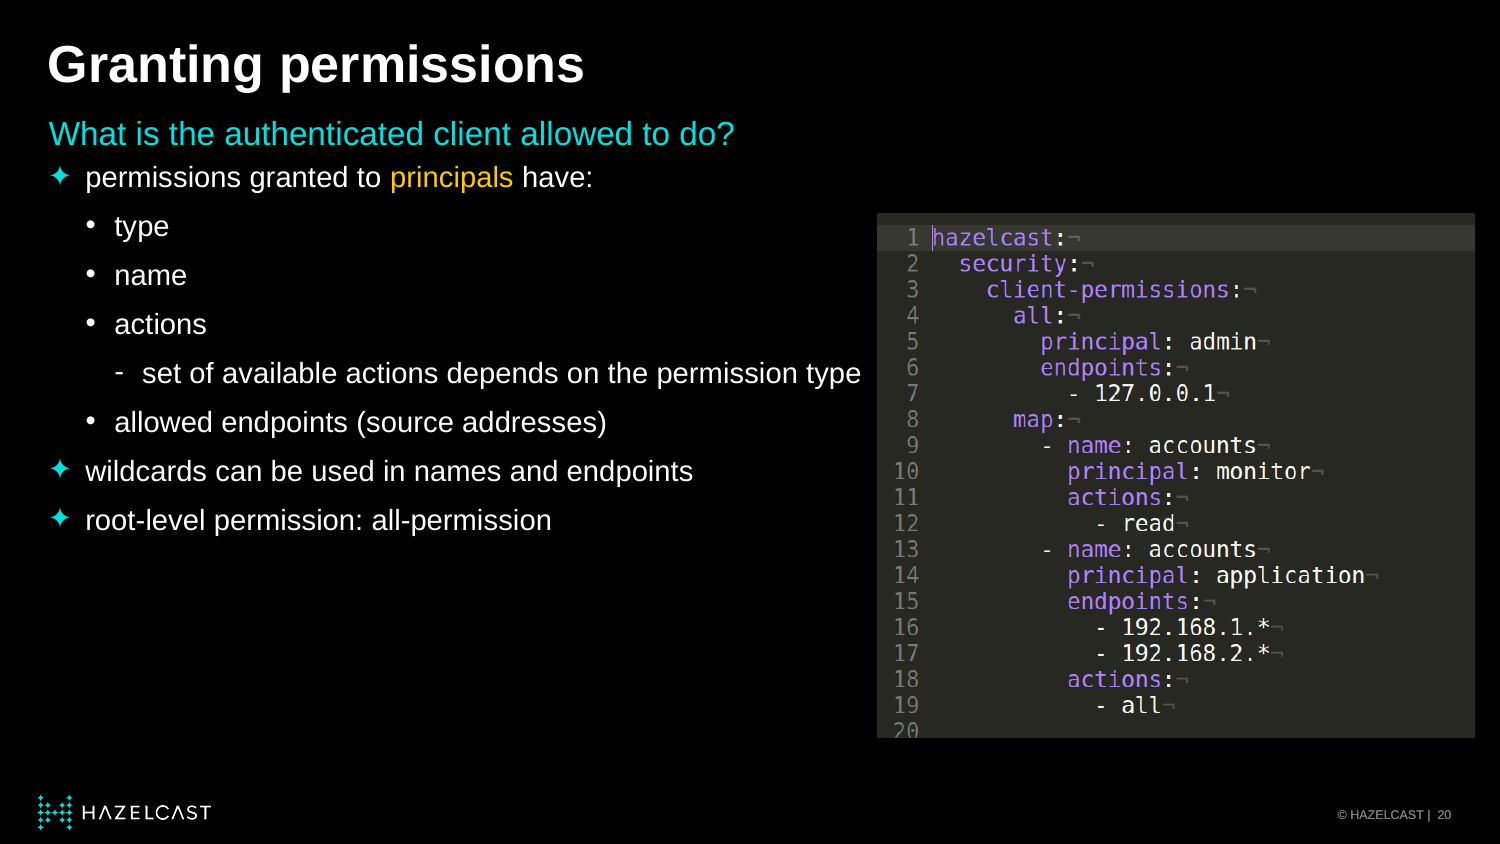

# Granting permissions
What is the authenticated client allowed to do?
permissions granted to principals have:
type
name
actions
set of available actions depends on the permission type
allowed endpoints (source addresses)
wildcards can be used in names and endpoints
root-level permission: all-permission